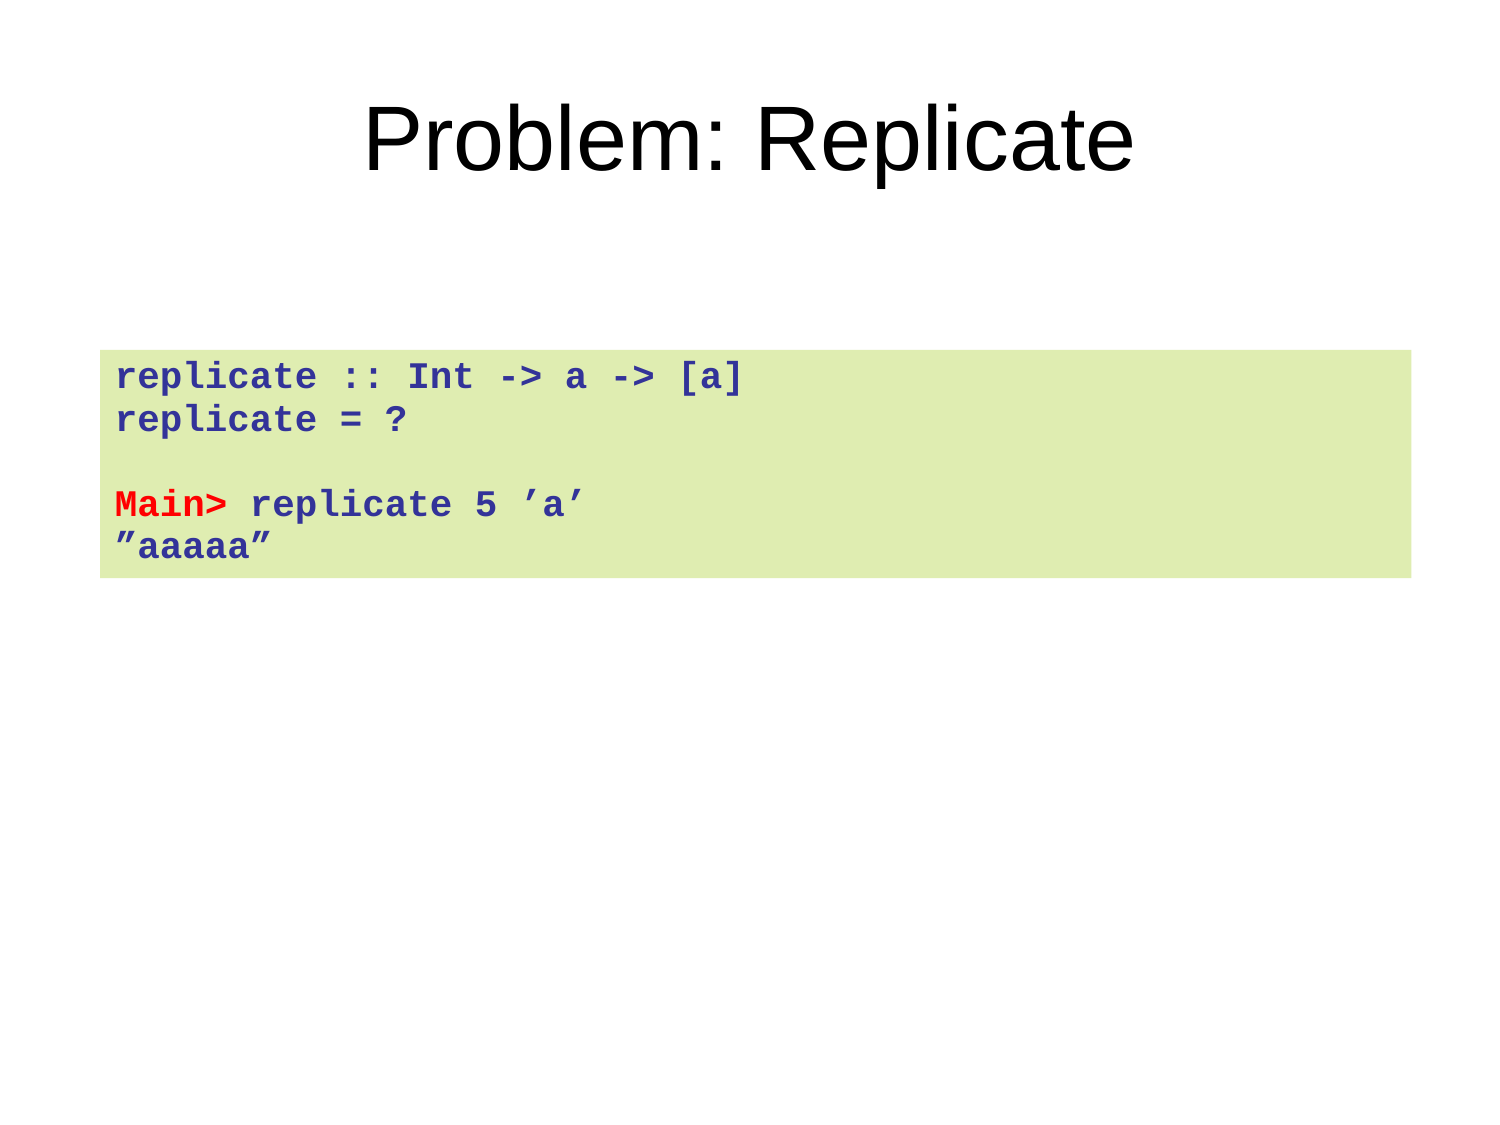

# Problem: Replicate
replicate :: Int -> a -> [a]
replicate = ?
Main> replicate 5 ’a’
”aaaaa”